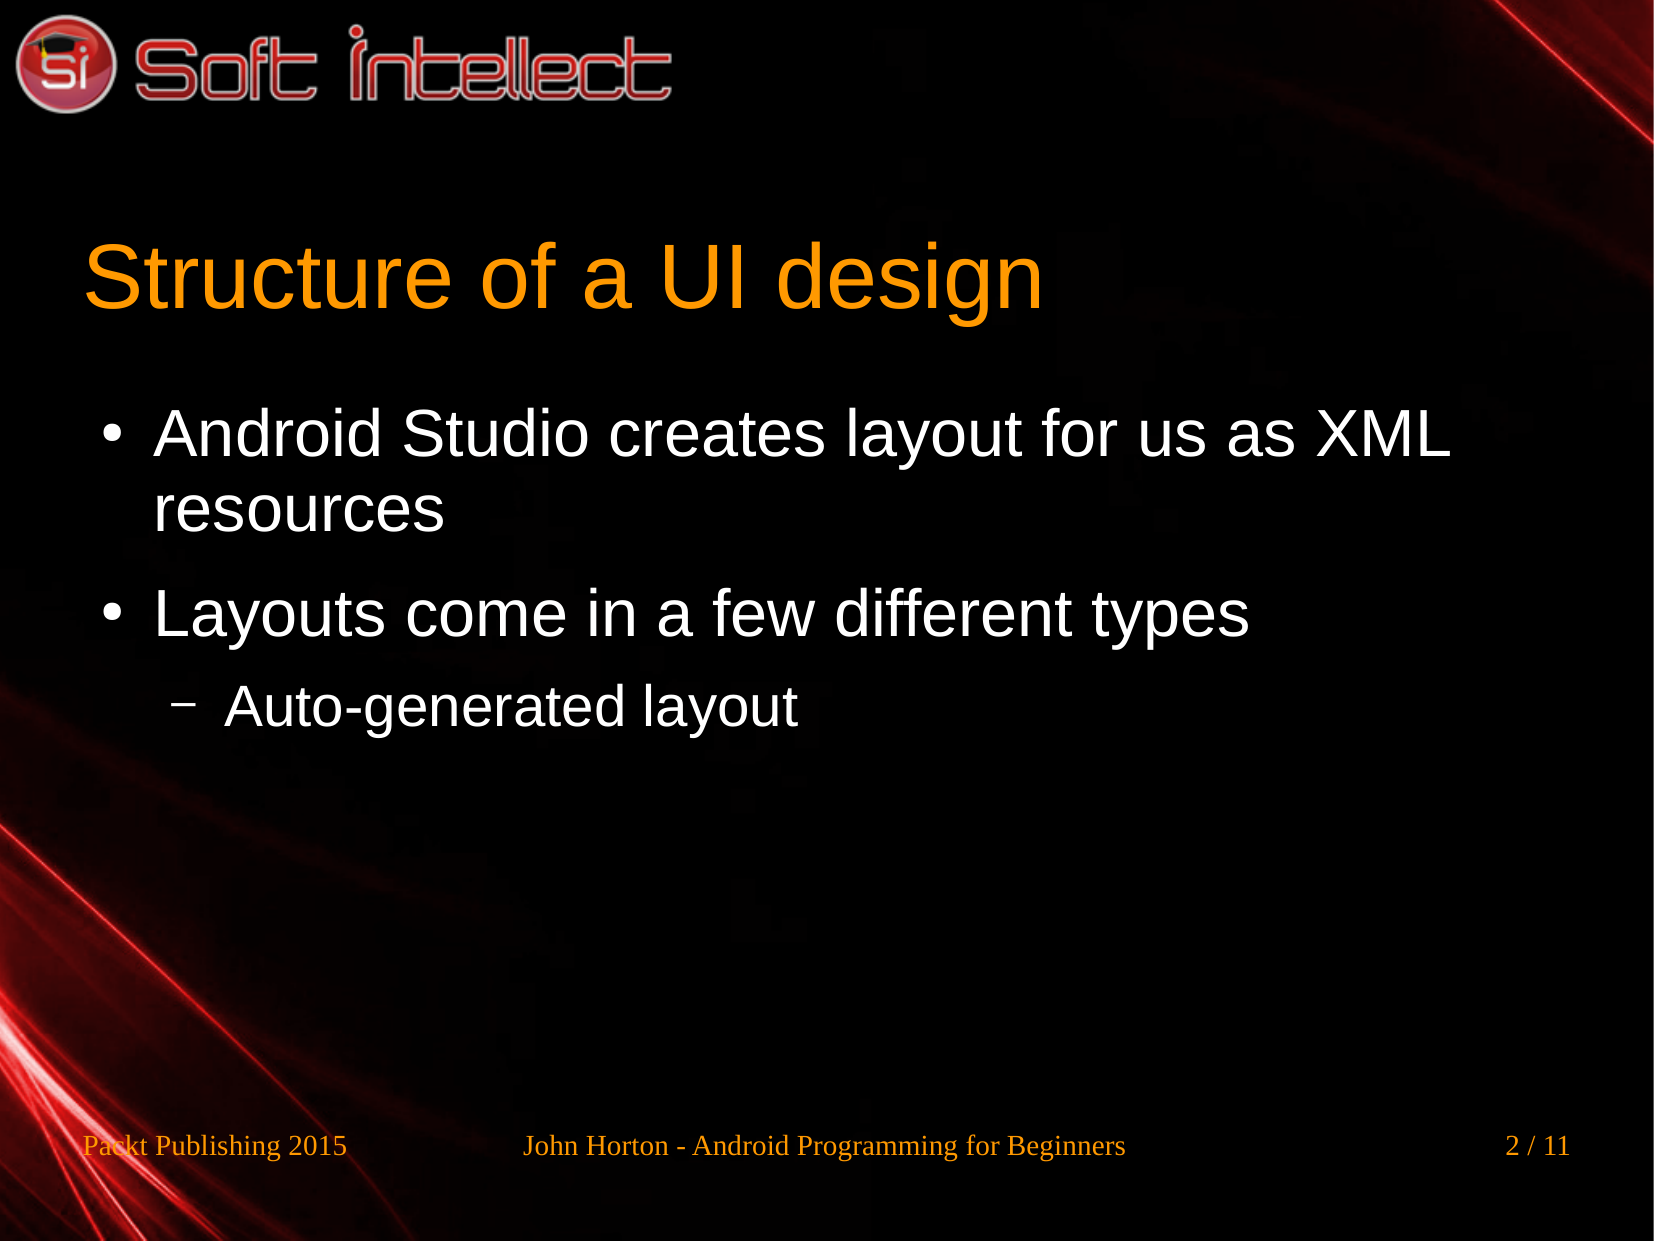

# Structure of a UI design
Android Studio creates layout for us as XML resources
Layouts come in a few different types
Auto-generated layout
Packt Publishing 2015
John Horton - Android Programming for Beginners
2